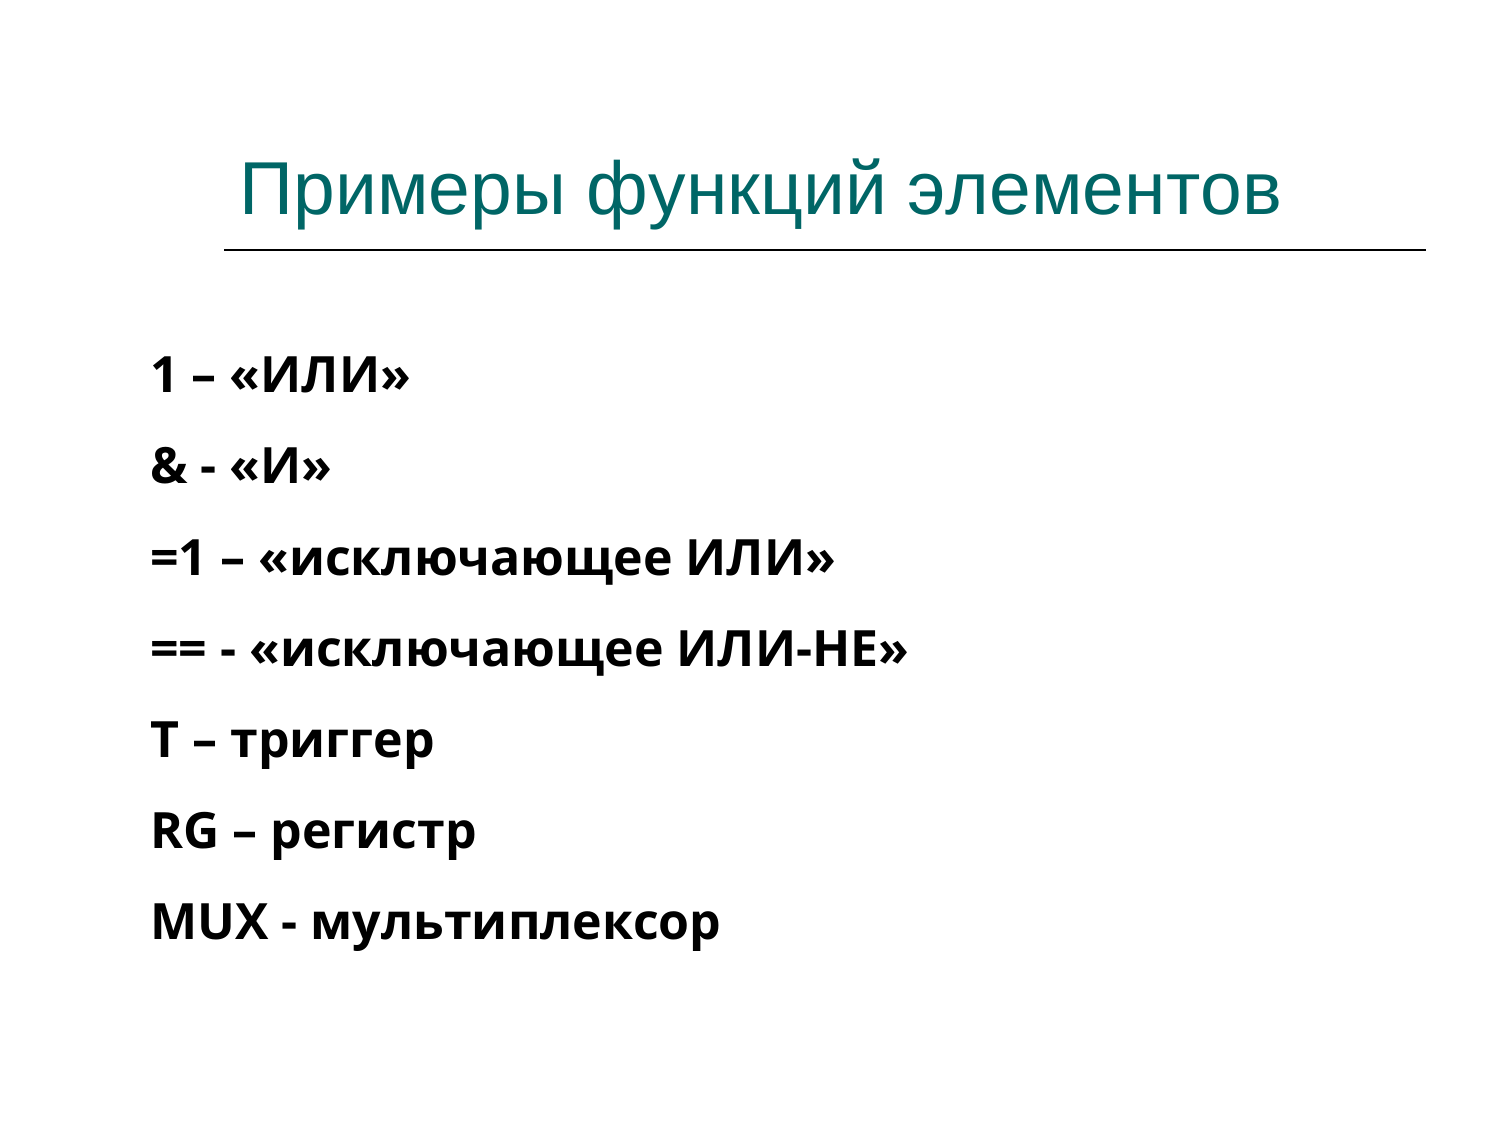

# Примеры функций элементов
1 – «ИЛИ»
& - «И»
=1 – «исключающее ИЛИ»
== - «исключающее ИЛИ-НЕ»
Т – триггер
RG – регистр
MUX - мультиплексор